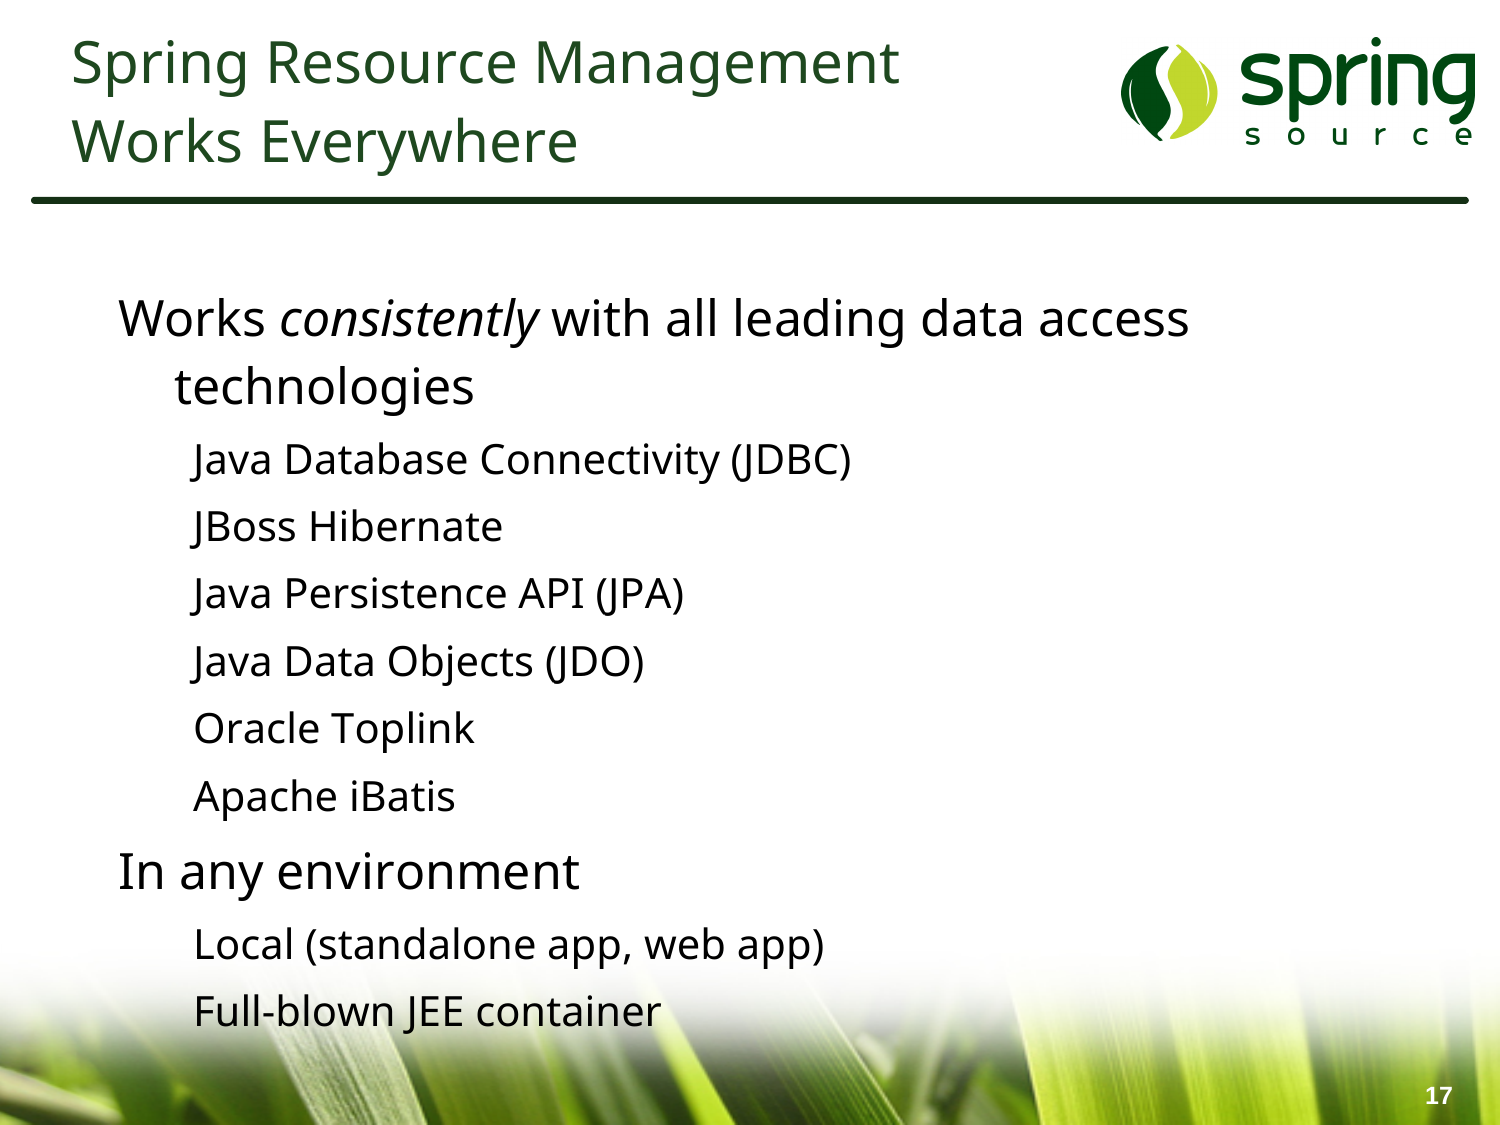

# Spring Resource Management Works Everywhere
Works consistently with all leading data access technologies
Java Database Connectivity (JDBC)
JBoss Hibernate
Java Persistence API (JPA)
Java Data Objects (JDO)
Oracle Toplink
Apache iBatis
In any environment
Local (standalone app, web app)
Full-blown JEE container